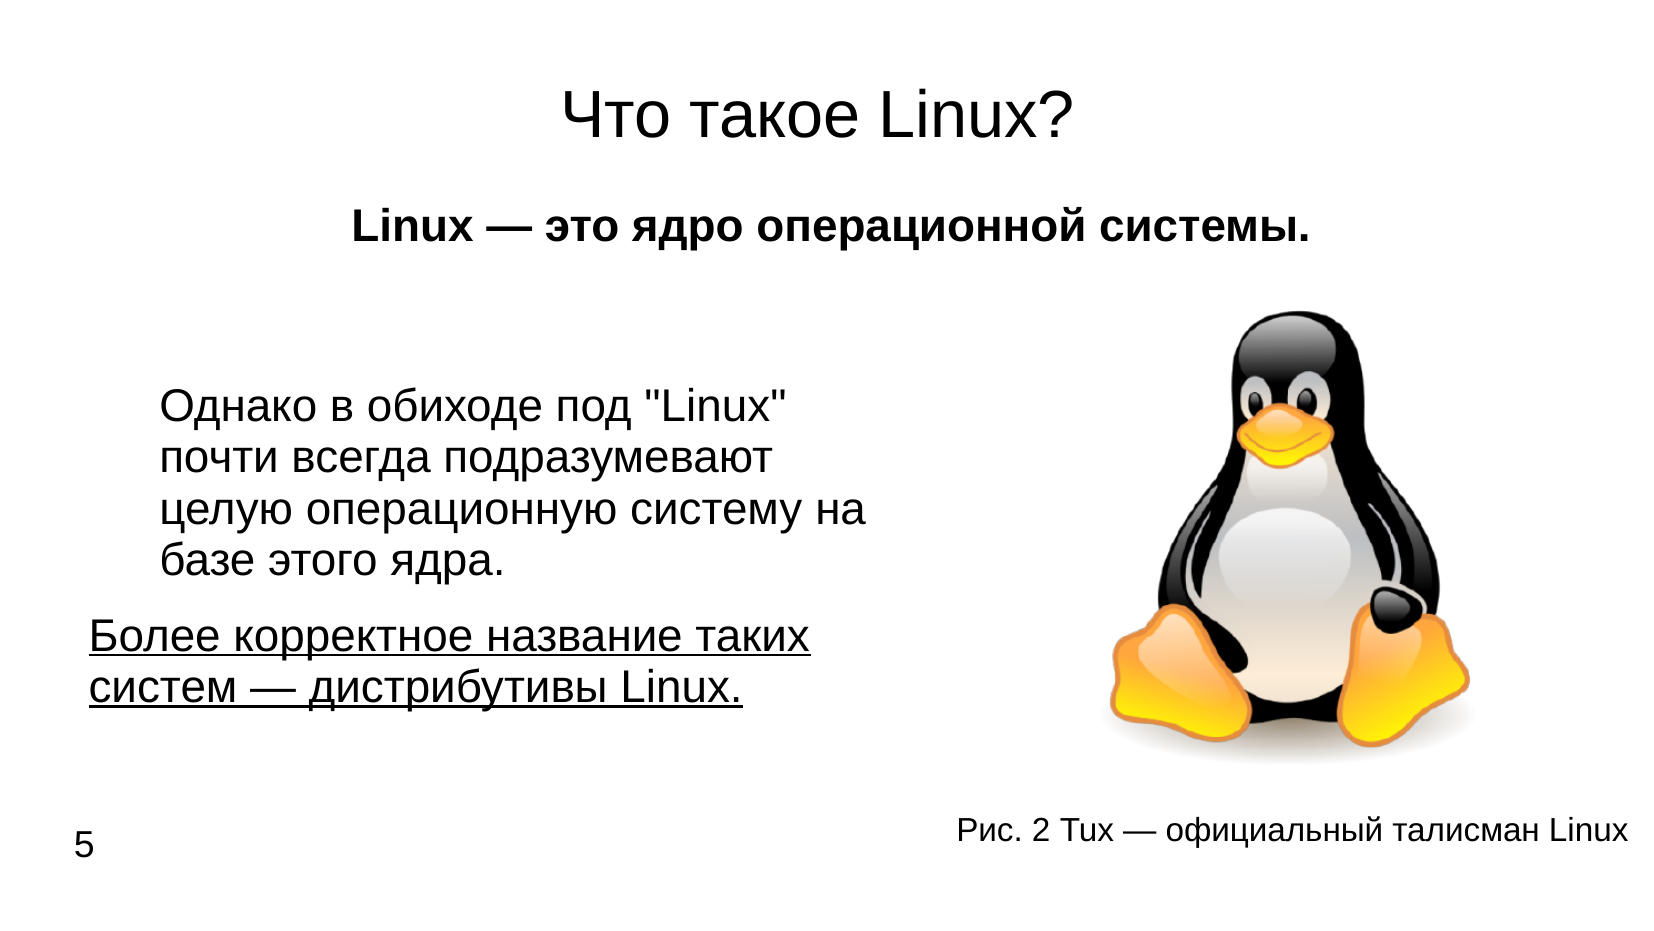

# Что такое Linux?
Linux — это ядро операционной системы.
Однако в обиходе под "Linux" почти всегда подразумевают целую операционную систему на базе этого ядра.
Более корректное название таких систем — дистрибутивы Linux.
Рис. 2 Tux — официальный талисман Linux